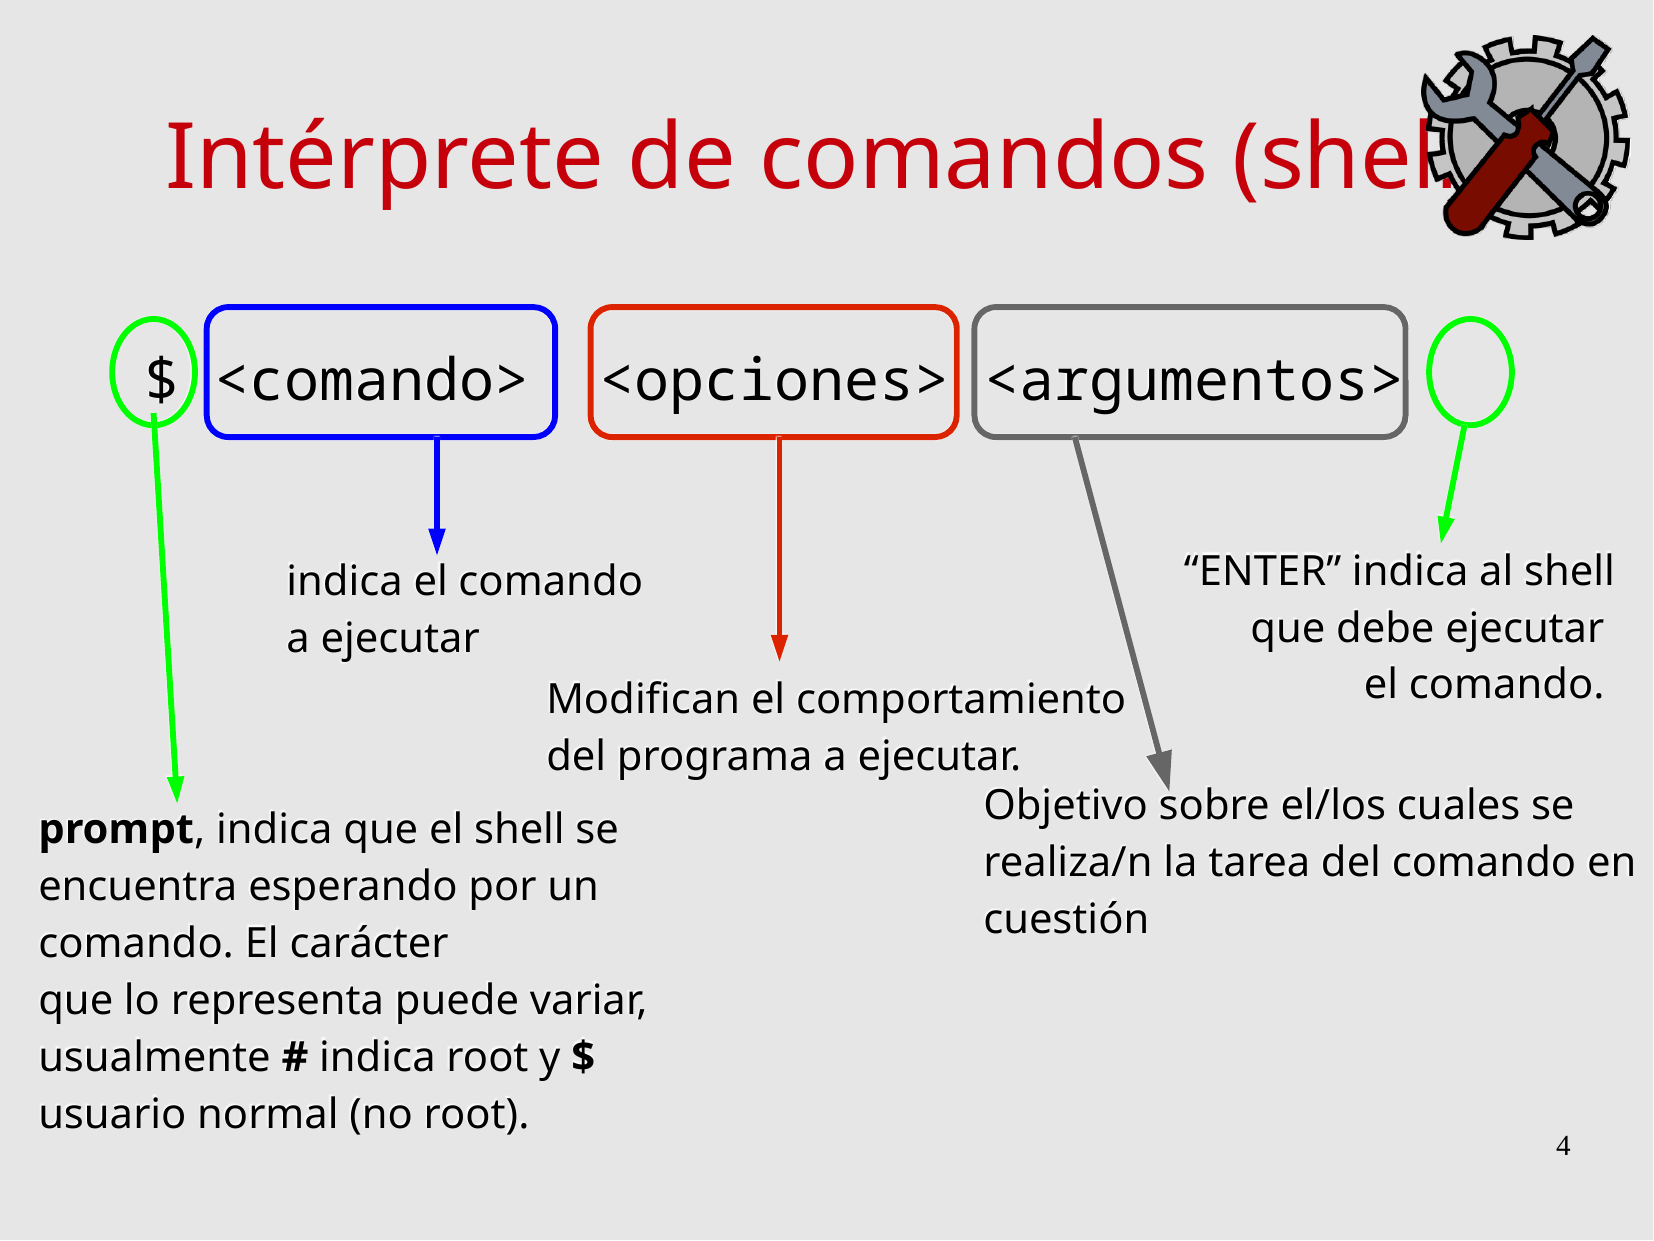

# Intérprete de comandos (shell)
$ <comando> <opciones> <argumentos>
“ENTER” indica al shell
que debe ejecutar
el comando.
indica el comando
a ejecutar
Modifican el comportamiento
del programa a ejecutar.
Objetivo sobre el/los cuales se realiza/n la tarea del comando en cuestión
prompt, indica que el shell se encuentra esperando por un comando. El carácter
que lo representa puede variar, usualmente # indica root y $ usuario normal (no root).
4